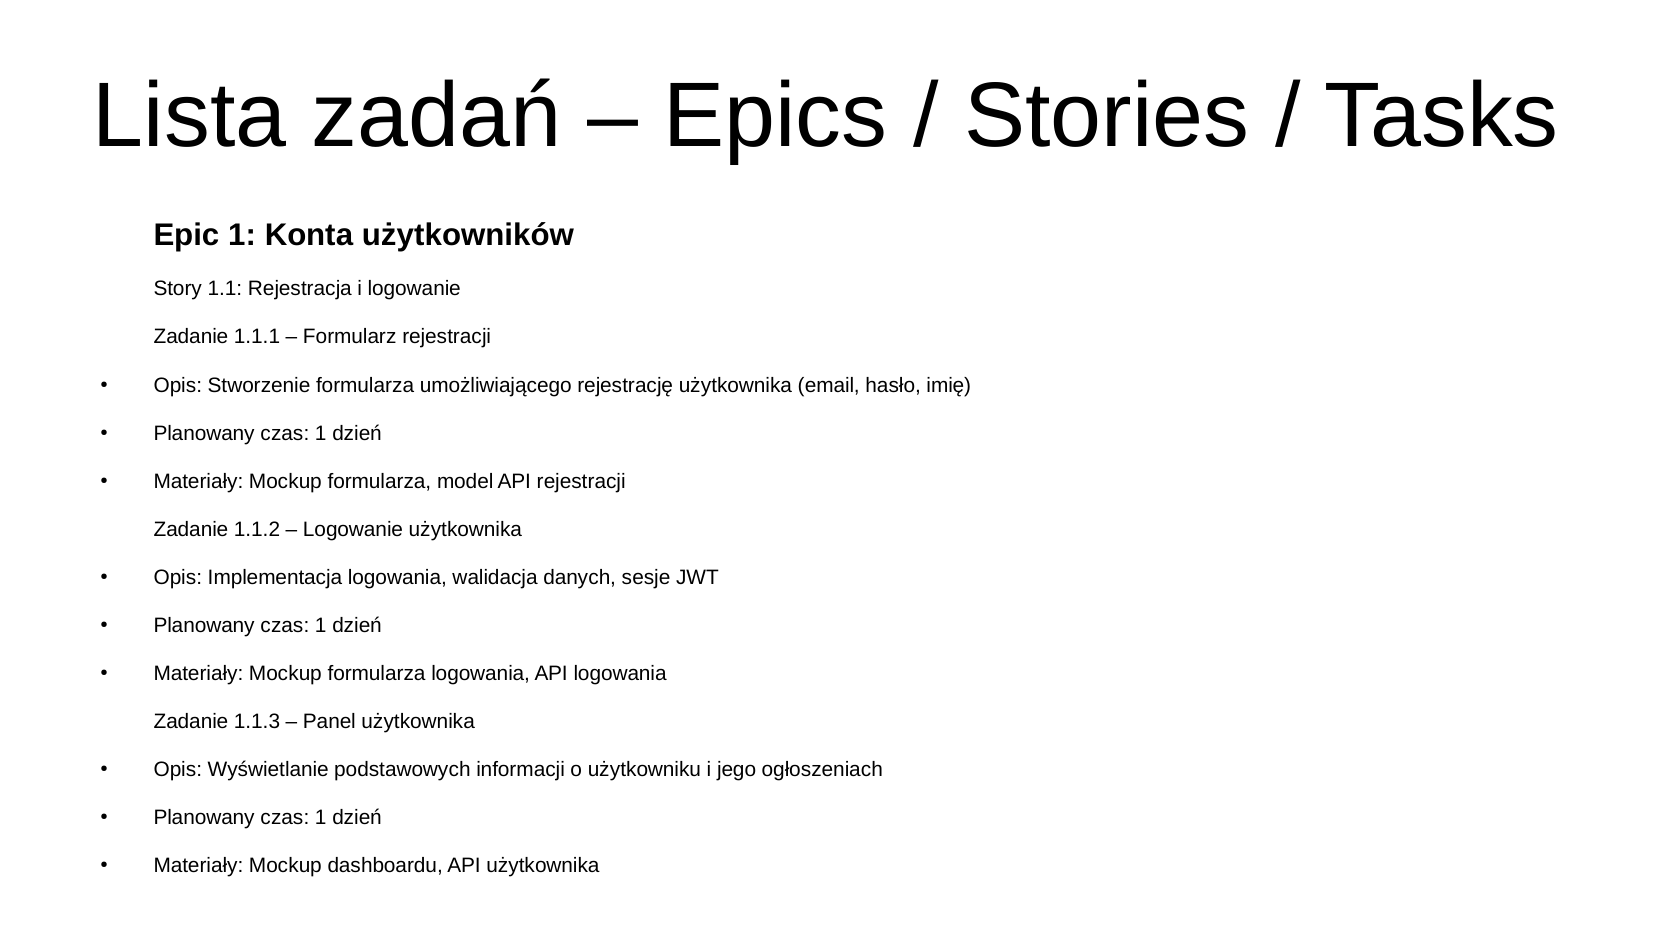

# Lista zadań – Epics / Stories / Tasks
Epic 1: Konta użytkowników
Story 1.1: Rejestracja i logowanie
Zadanie 1.1.1 – Formularz rejestracji
Opis: Stworzenie formularza umożliwiającego rejestrację użytkownika (email, hasło, imię)
Planowany czas: 1 dzień
Materiały: Mockup formularza, model API rejestracji
Zadanie 1.1.2 – Logowanie użytkownika
Opis: Implementacja logowania, walidacja danych, sesje JWT
Planowany czas: 1 dzień
Materiały: Mockup formularza logowania, API logowania
Zadanie 1.1.3 – Panel użytkownika
Opis: Wyświetlanie podstawowych informacji o użytkowniku i jego ogłoszeniach
Planowany czas: 1 dzień
Materiały: Mockup dashboardu, API użytkownika